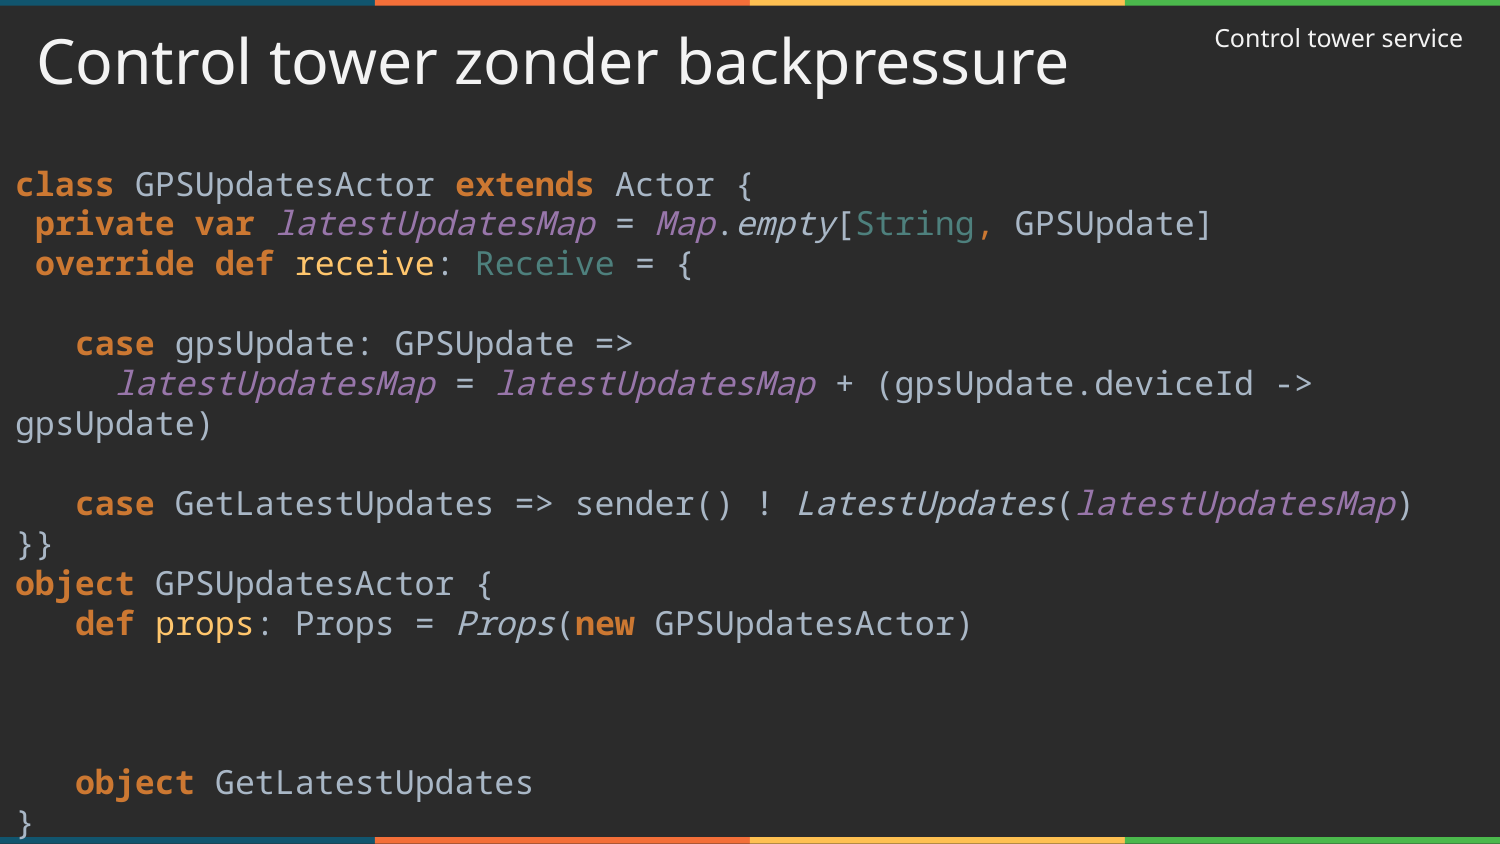

class GPSUpdatesActor extends Actor {
 private var latestUpdatesMap = Map.empty[String, GPSUpdate]
 override def receive: Receive = {
 case gpsUpdate: GPSUpdate =>
 latestUpdatesMap = latestUpdatesMap + (gpsUpdate.deviceId -> gpsUpdate)
 case GetLatestUpdates => sender() ! LatestUpdates(latestUpdatesMap)
}}
object GPSUpdatesActor {
 def props: Props = Props(new GPSUpdatesActor)
 object GetLatestUpdates
}
Control tower service
Control tower zonder backpressure